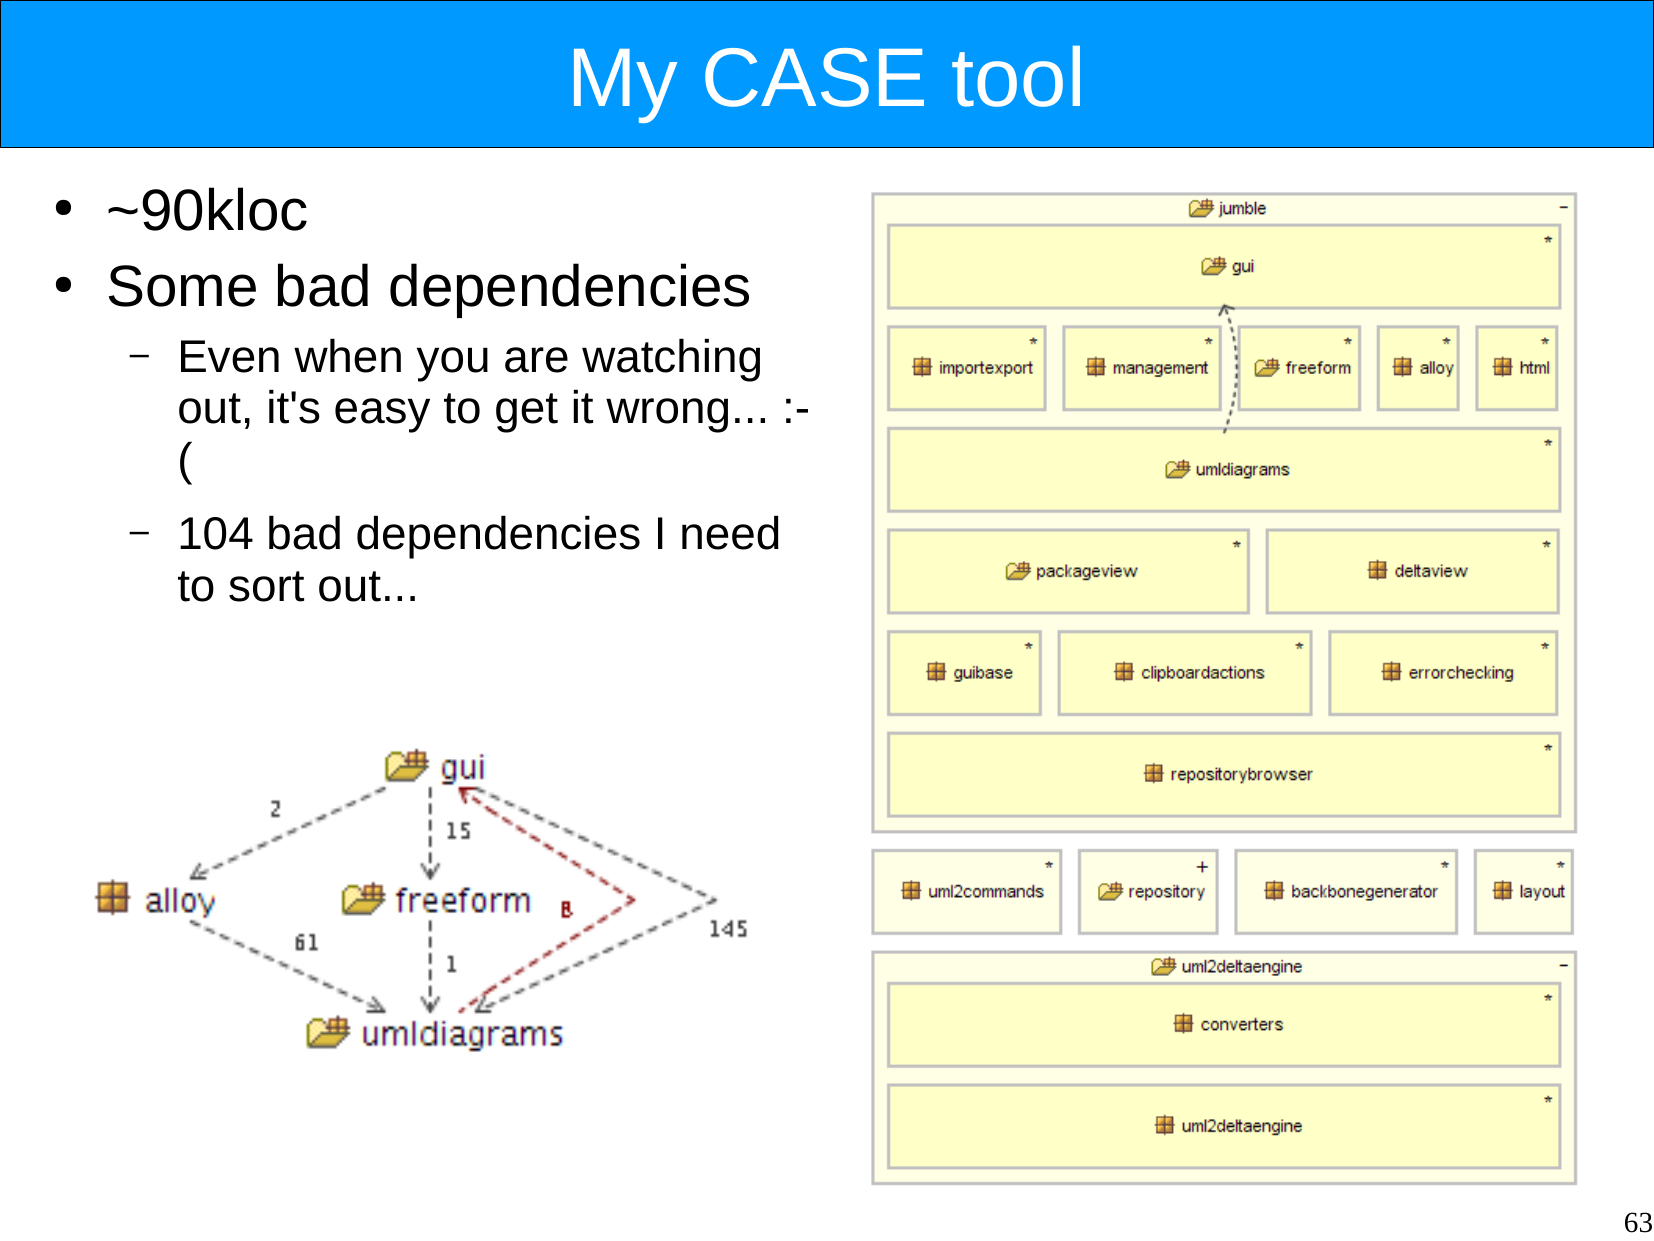

# My CASE tool
~90kloc
Some bad dependencies
Even when you are watching out, it's easy to get it wrong... :-(
104 bad dependencies I need to sort out...
63